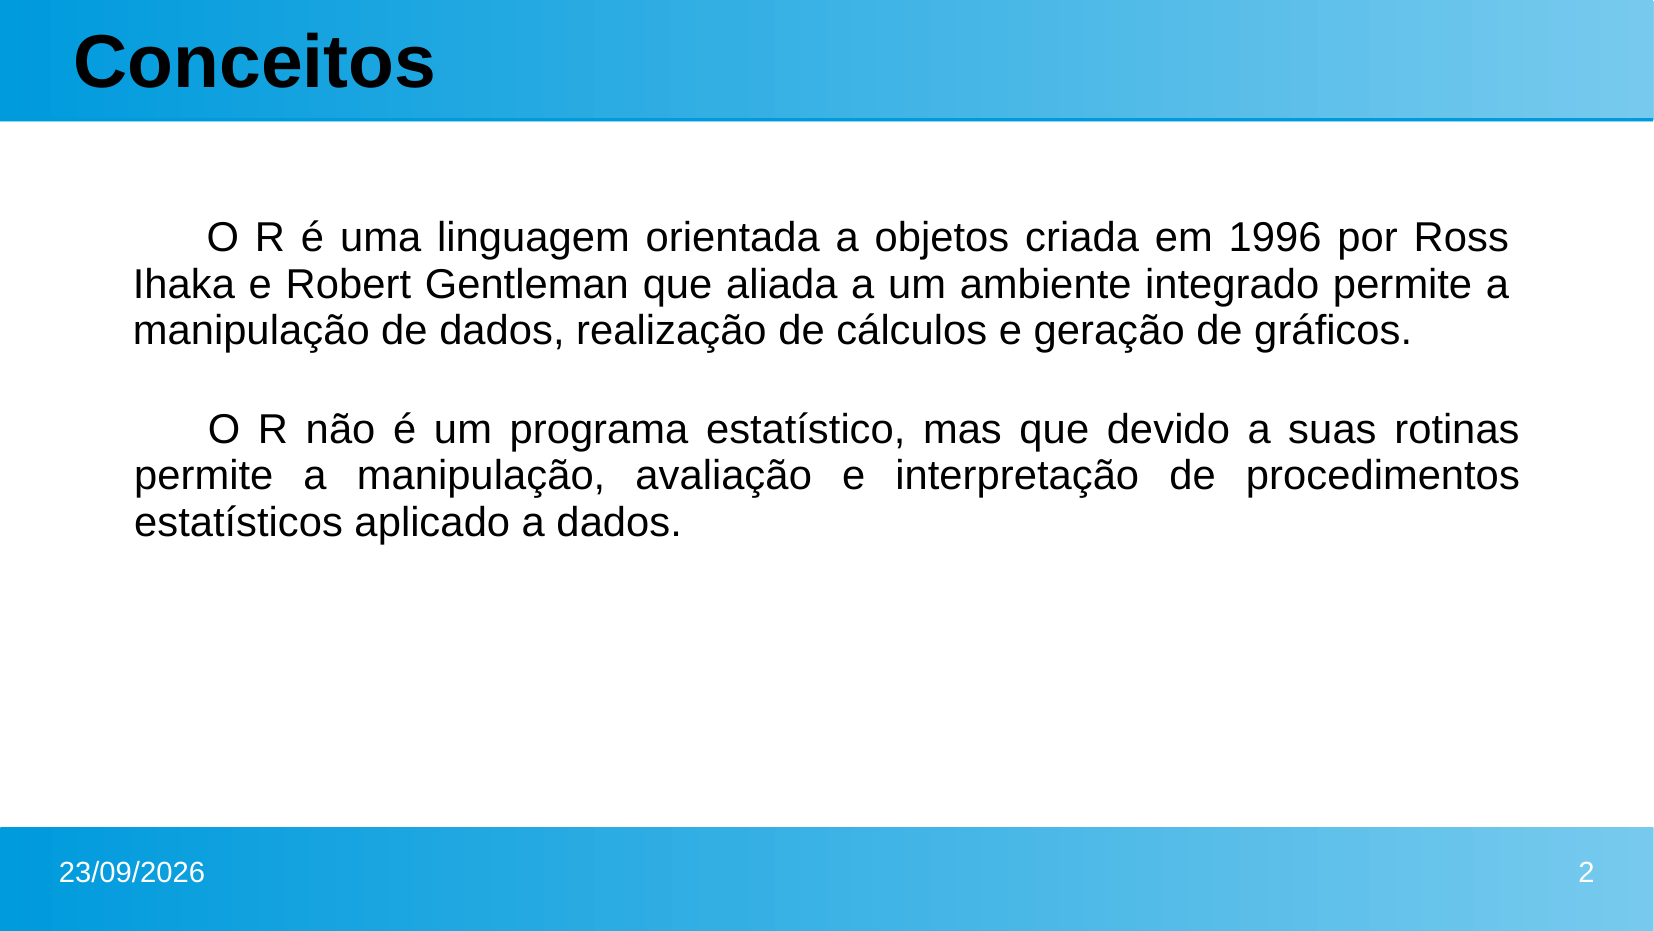

Conceitos
	O R é uma linguagem orientada a objetos criada em 1996 por Ross Ihaka e Robert Gentleman que aliada a um ambiente integrado permite a manipulação de dados, realização de cálculos e geração de gráficos.
	O R não é um programa estatístico, mas que devido a suas rotinas permite a manipulação, avaliação e interpretação de procedimentos estatísticos aplicado a dados.
2